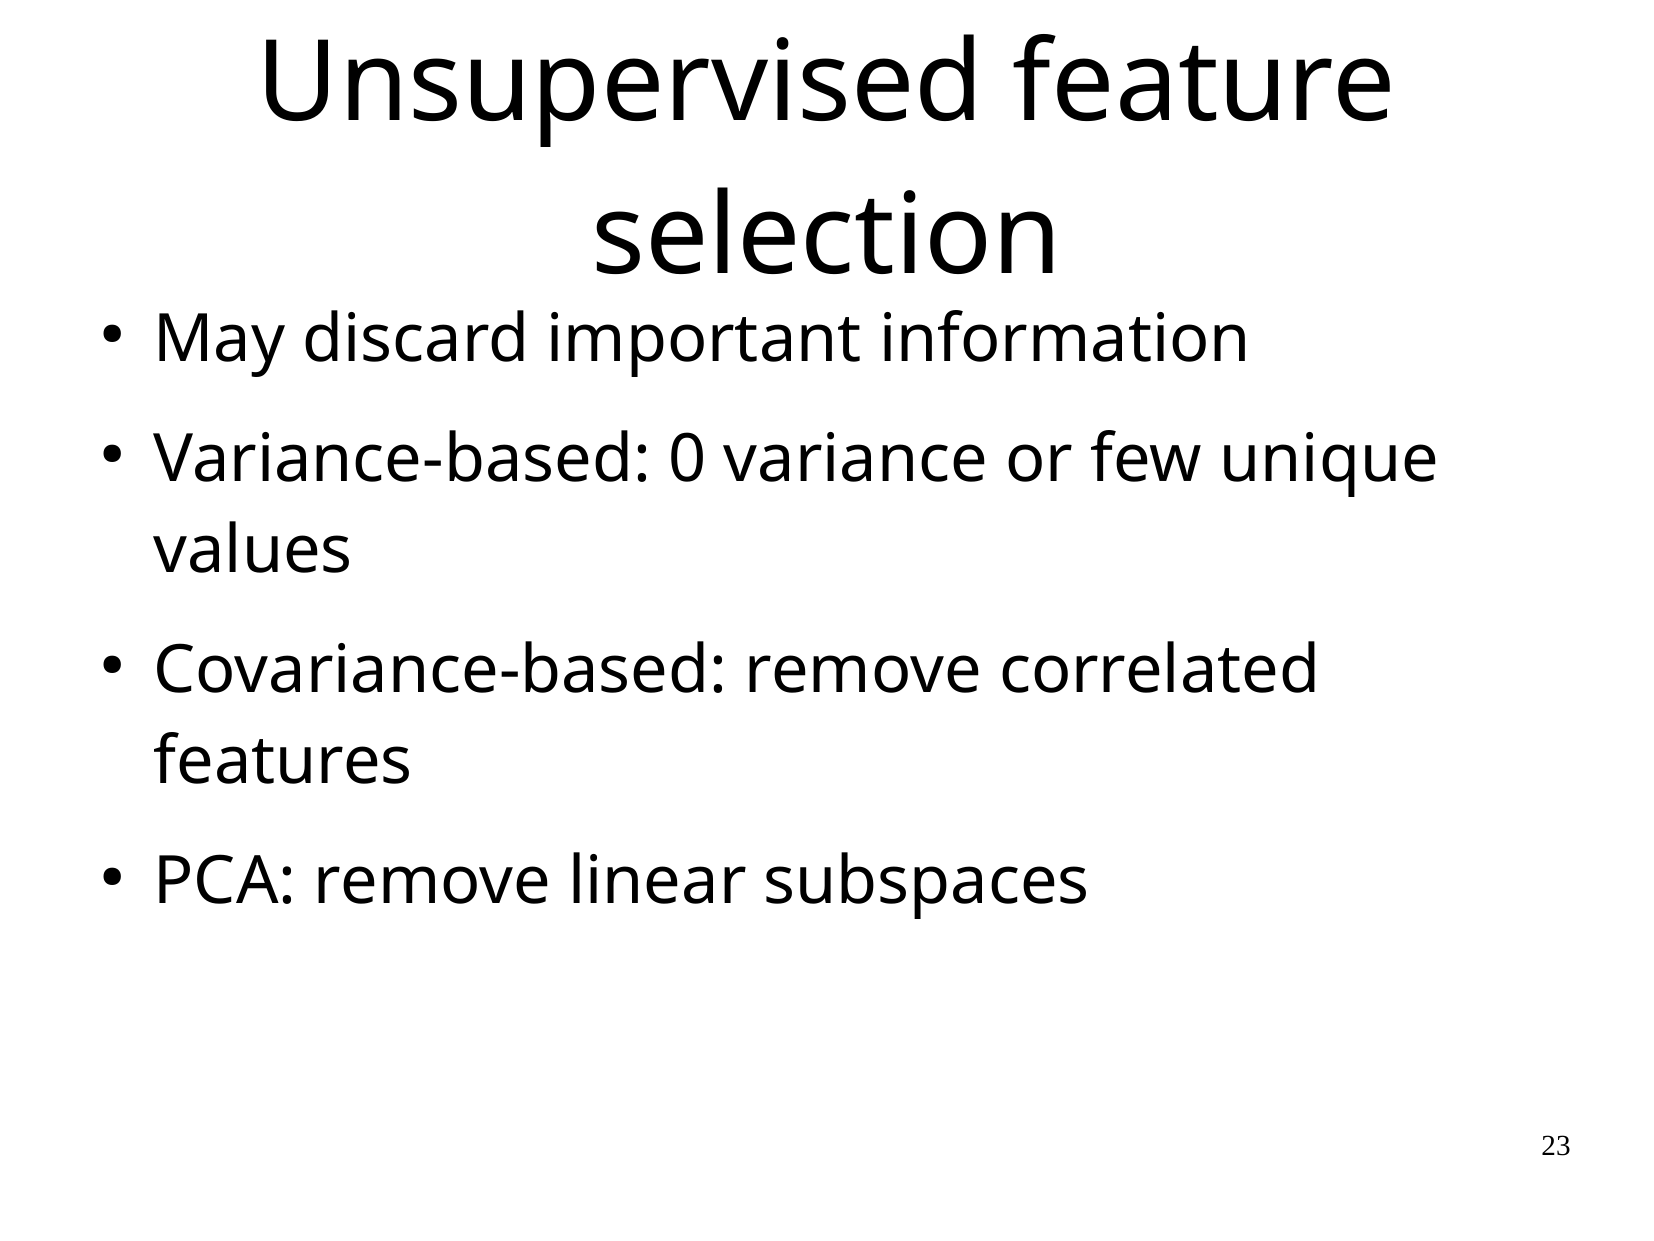

# Unsupervised feature selection
May discard important information
Variance-based: 0 variance or few unique values
Covariance-based: remove correlated features
PCA: remove linear subspaces
23